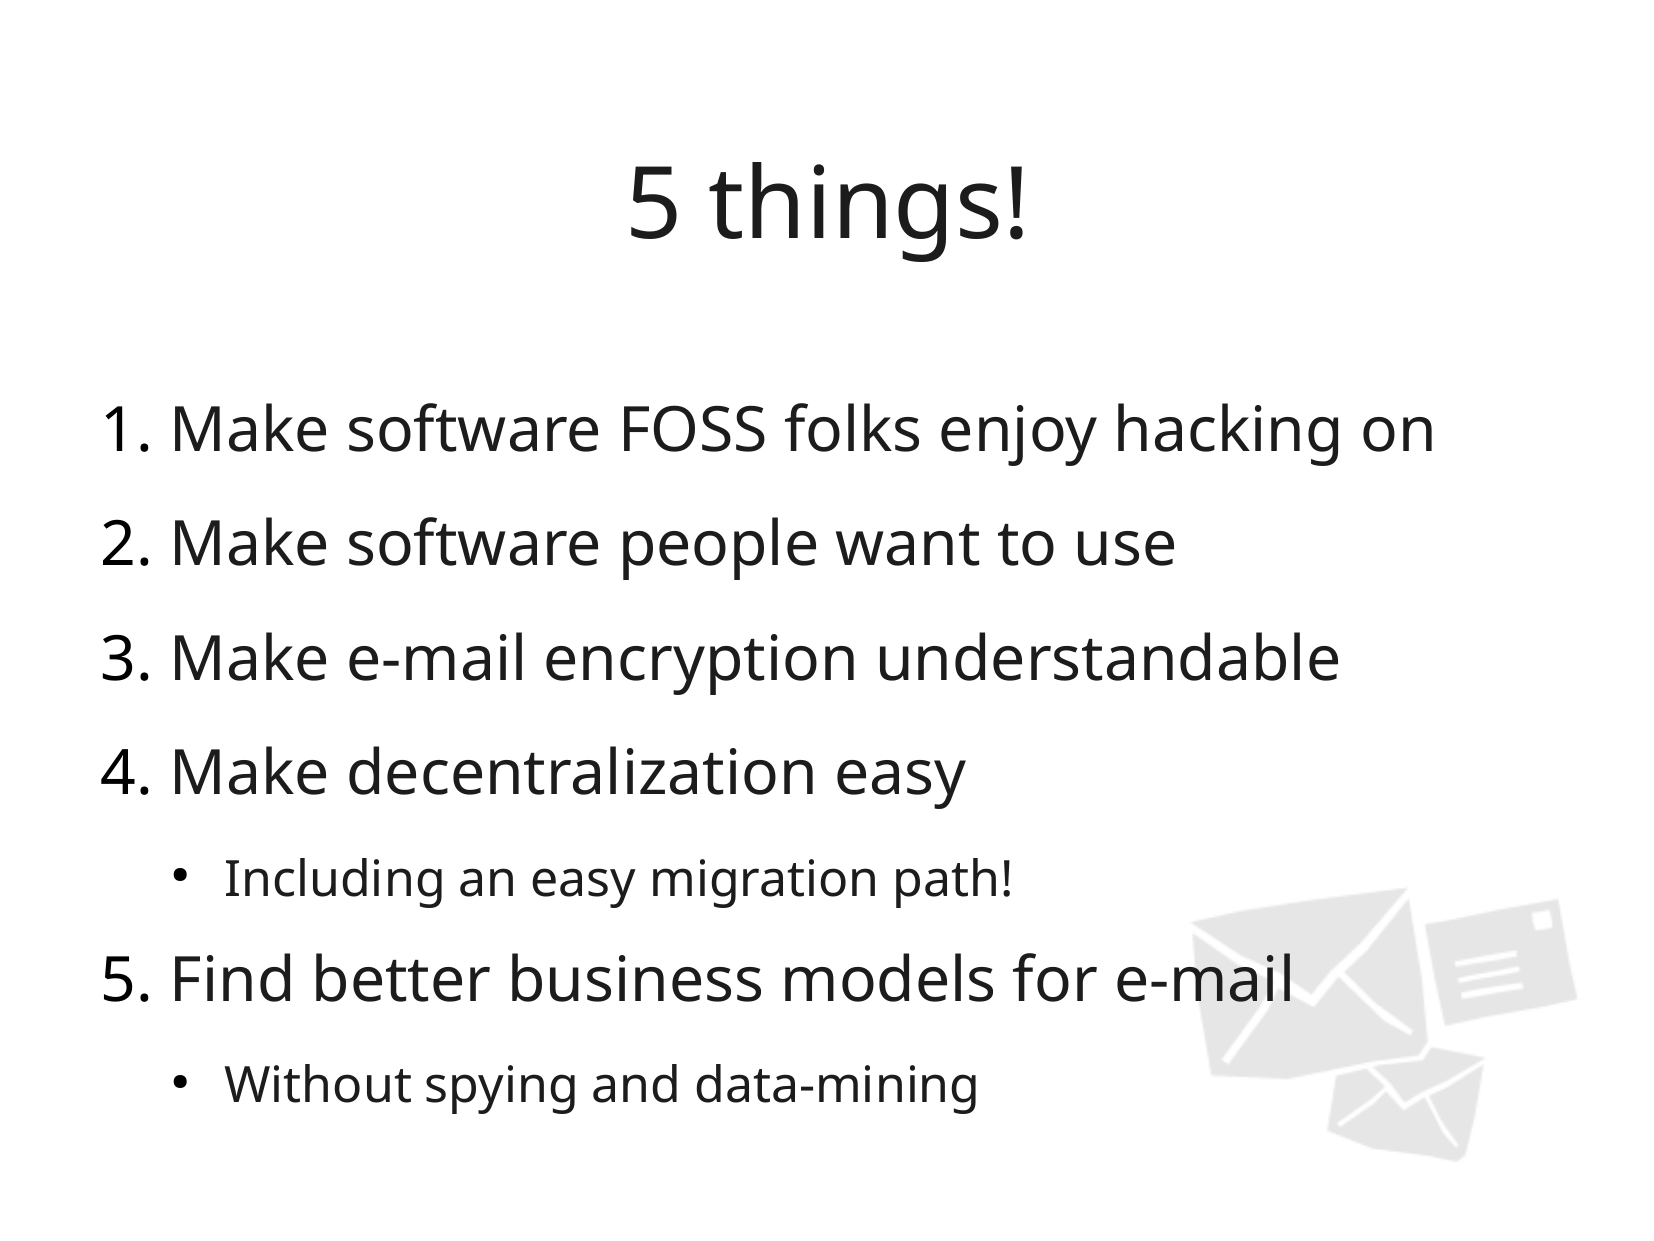

# 5 things!
 Make software FOSS folks enjoy hacking on
 Make software people want to use
 Make e-mail encryption understandable
 Make decentralization easy
Including an easy migration path!
 Find better business models for e-mail
Without spying and data-mining